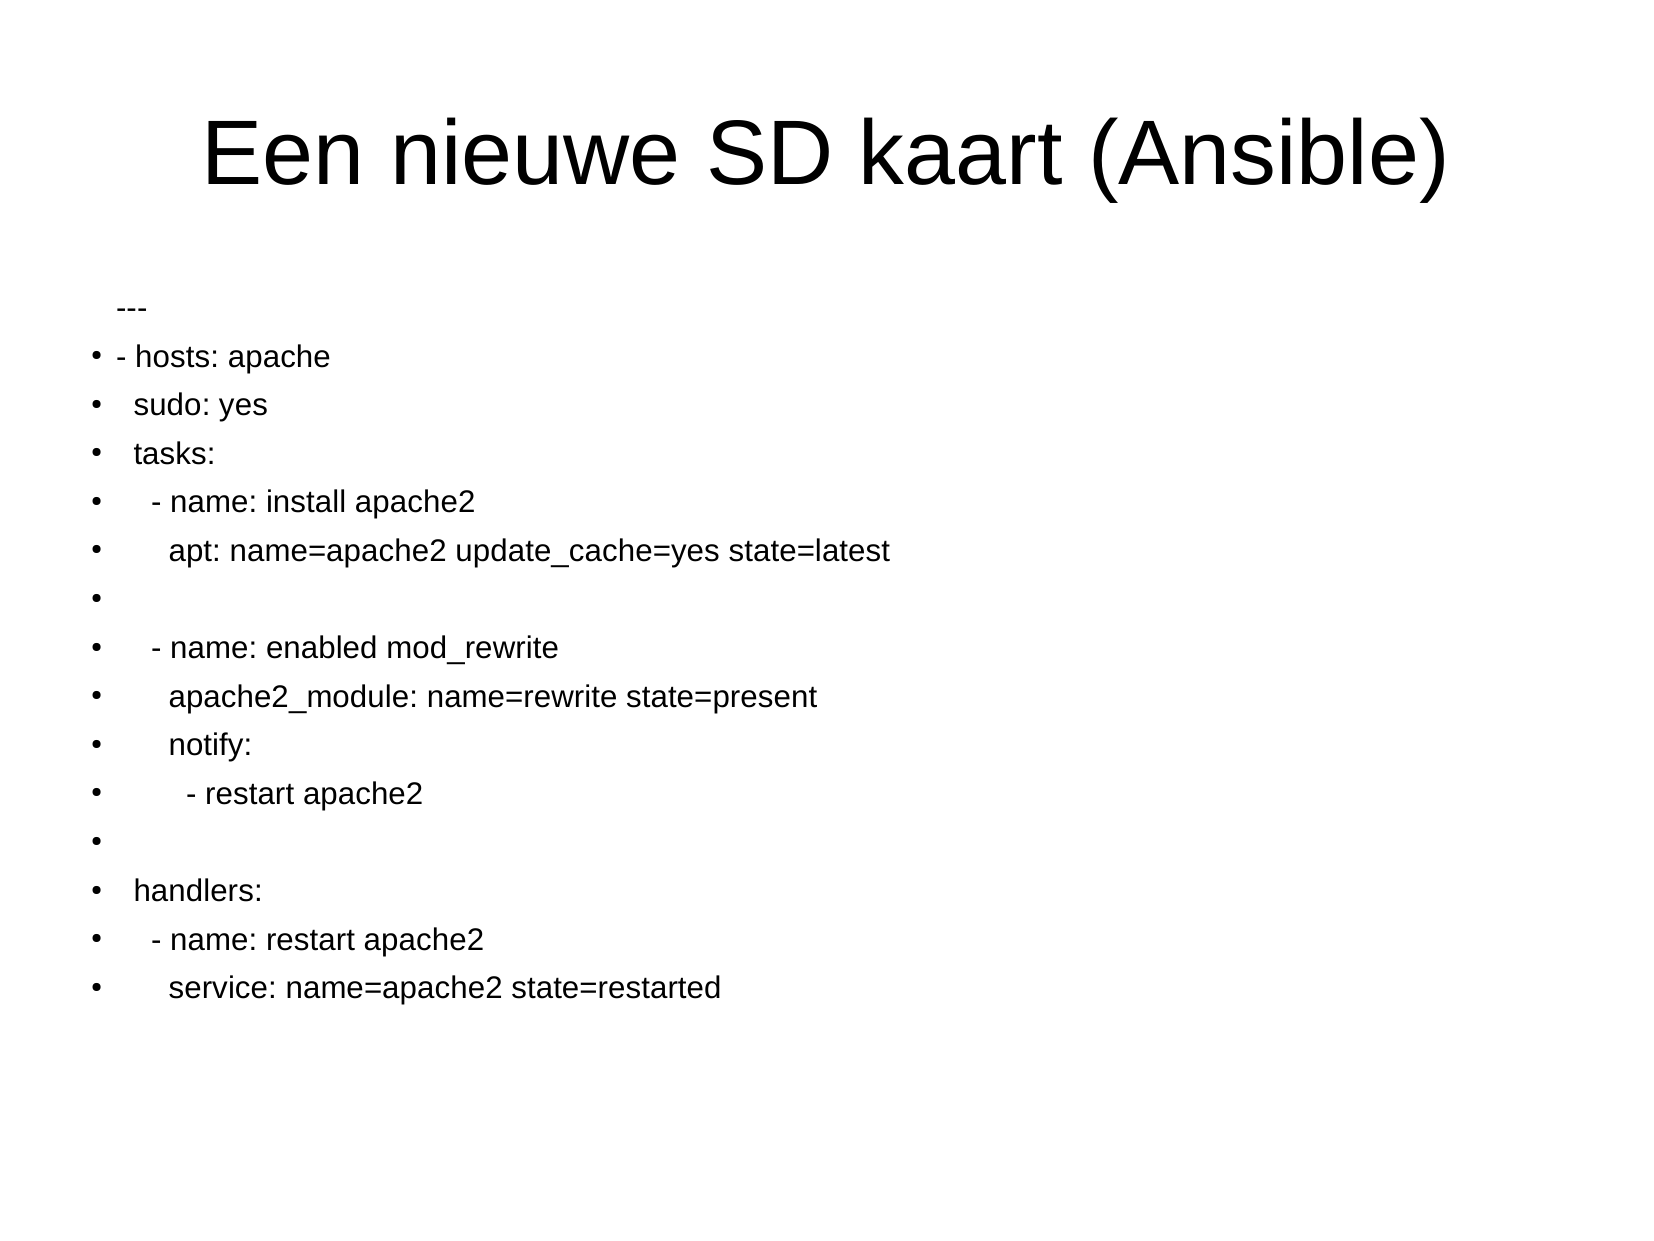

# Een nieuwe SD kaart (Ansible)
---
- hosts: apache
 sudo: yes
 tasks:
 - name: install apache2
 apt: name=apache2 update_cache=yes state=latest
 - name: enabled mod_rewrite
 apache2_module: name=rewrite state=present
 notify:
 - restart apache2
 handlers:
 - name: restart apache2
 service: name=apache2 state=restarted